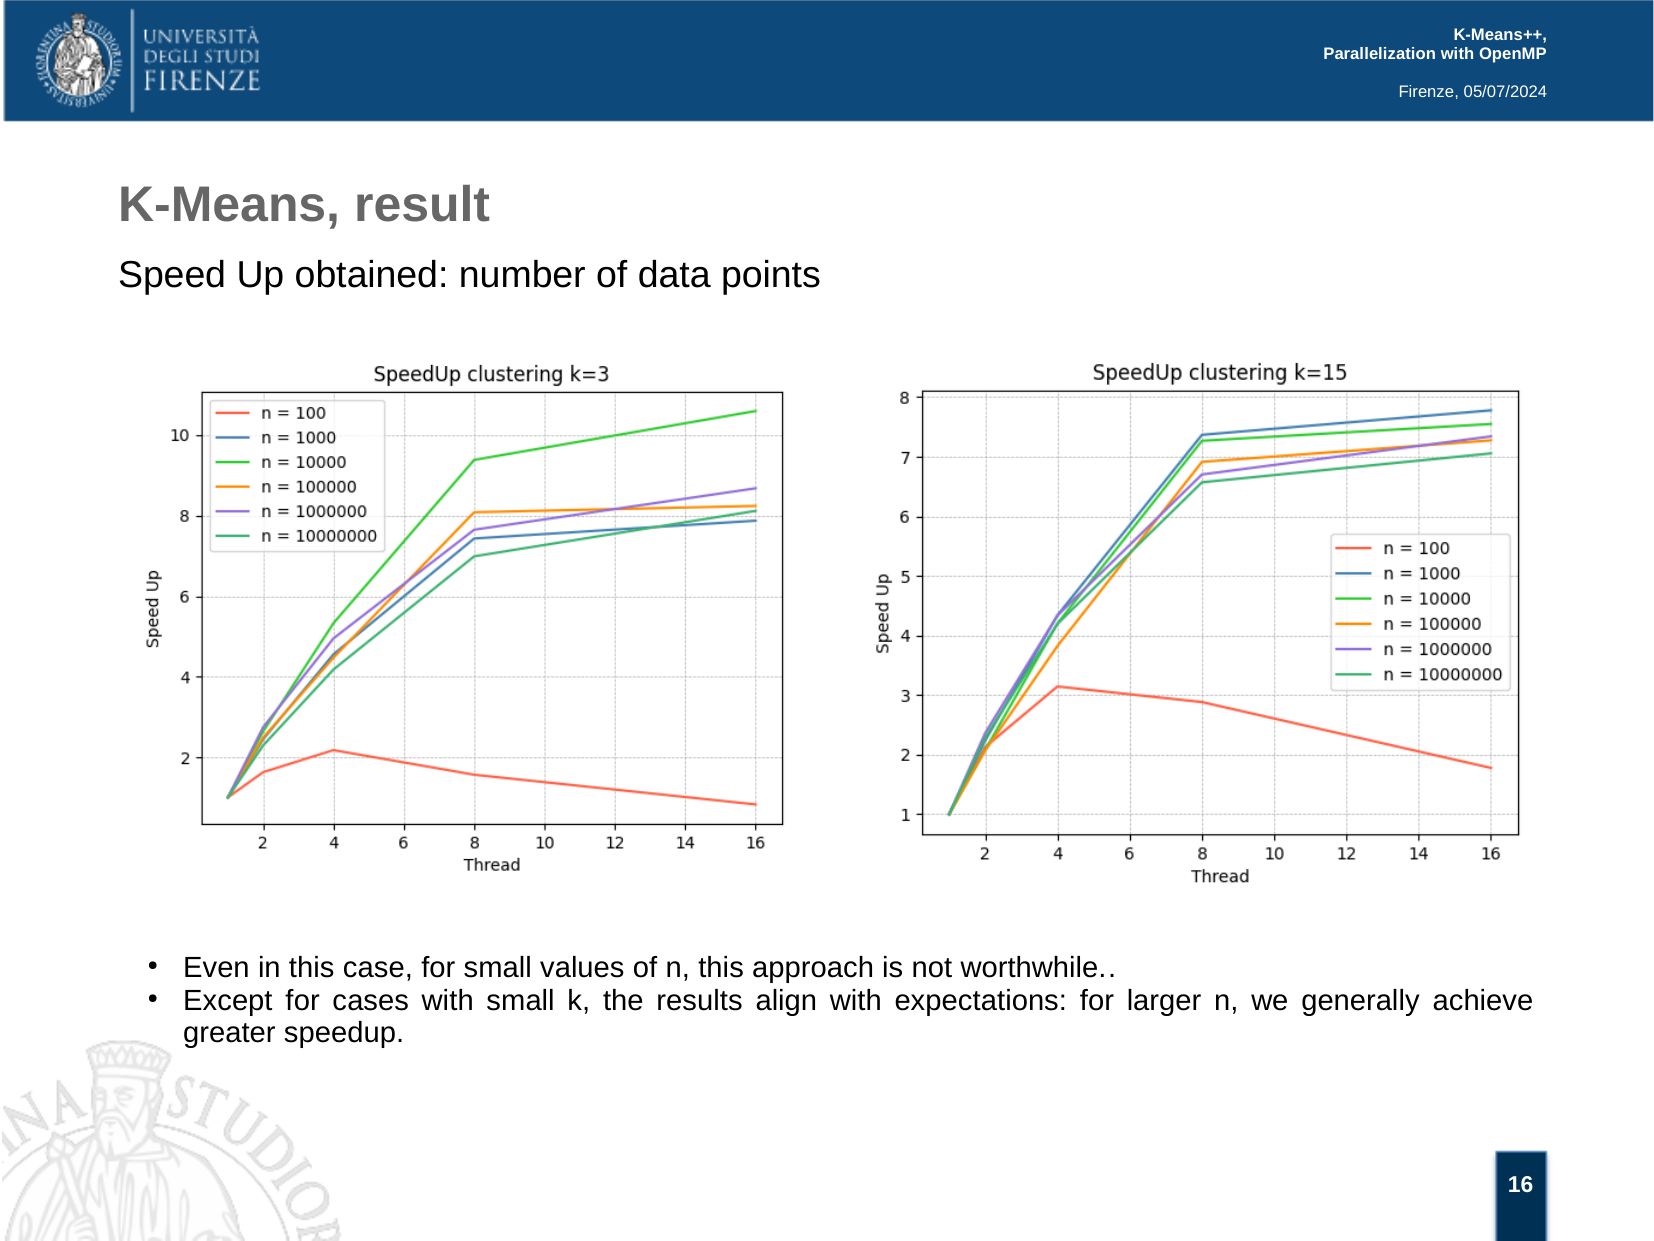

K-Means++,
Parallelization with OpenMP
Firenze, 05/07/2024
K-Means, result
Speed Up obtained: number of data points
Even in this case, for small values of n, this approach is not worthwhile.​.
Except for cases with small k, the results align with expectations: for larger n, we generally achieve greater speedup.
16